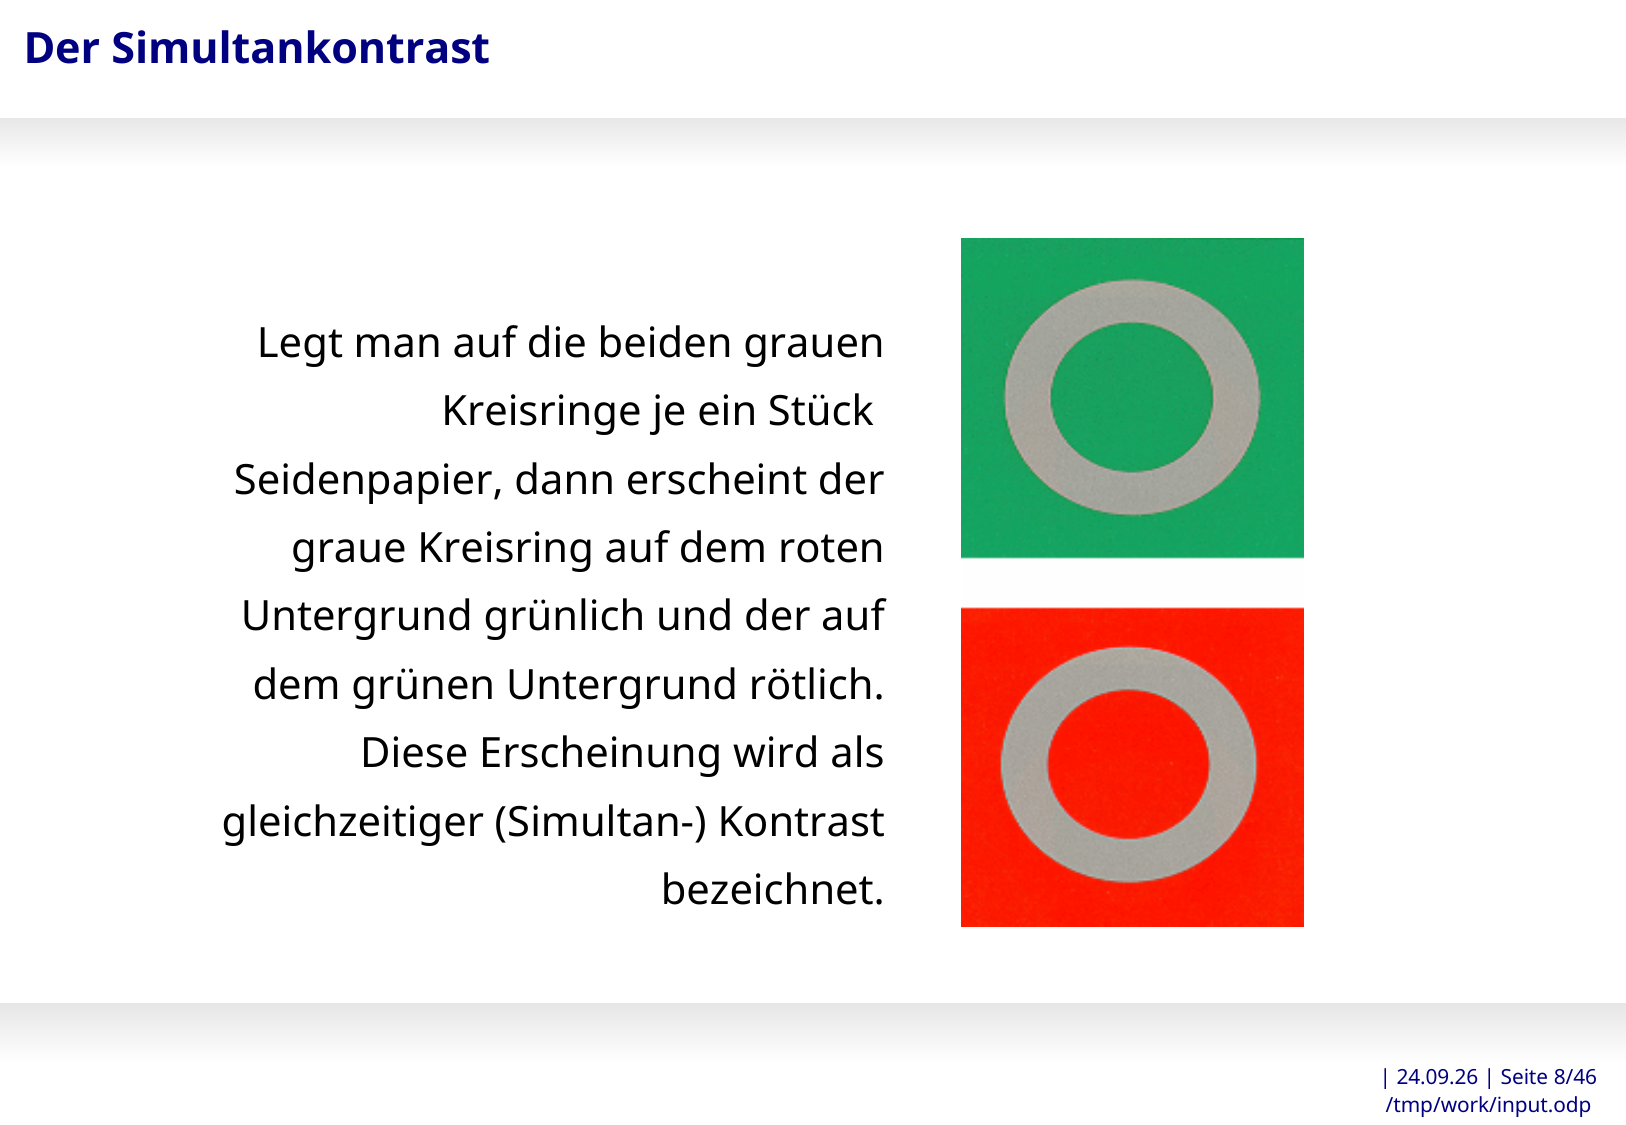

# Der Simultankontrast
Legt man auf die beiden grauen Kreisringe je ein Stück Seidenpapier, dann erscheint der graue Kreisring auf dem roten Untergrund grünlich und der auf dem grünen Untergrund rötlich. Diese Erscheinung wird als gleichzeitiger (Simultan-) Kontrast bezeichnet.